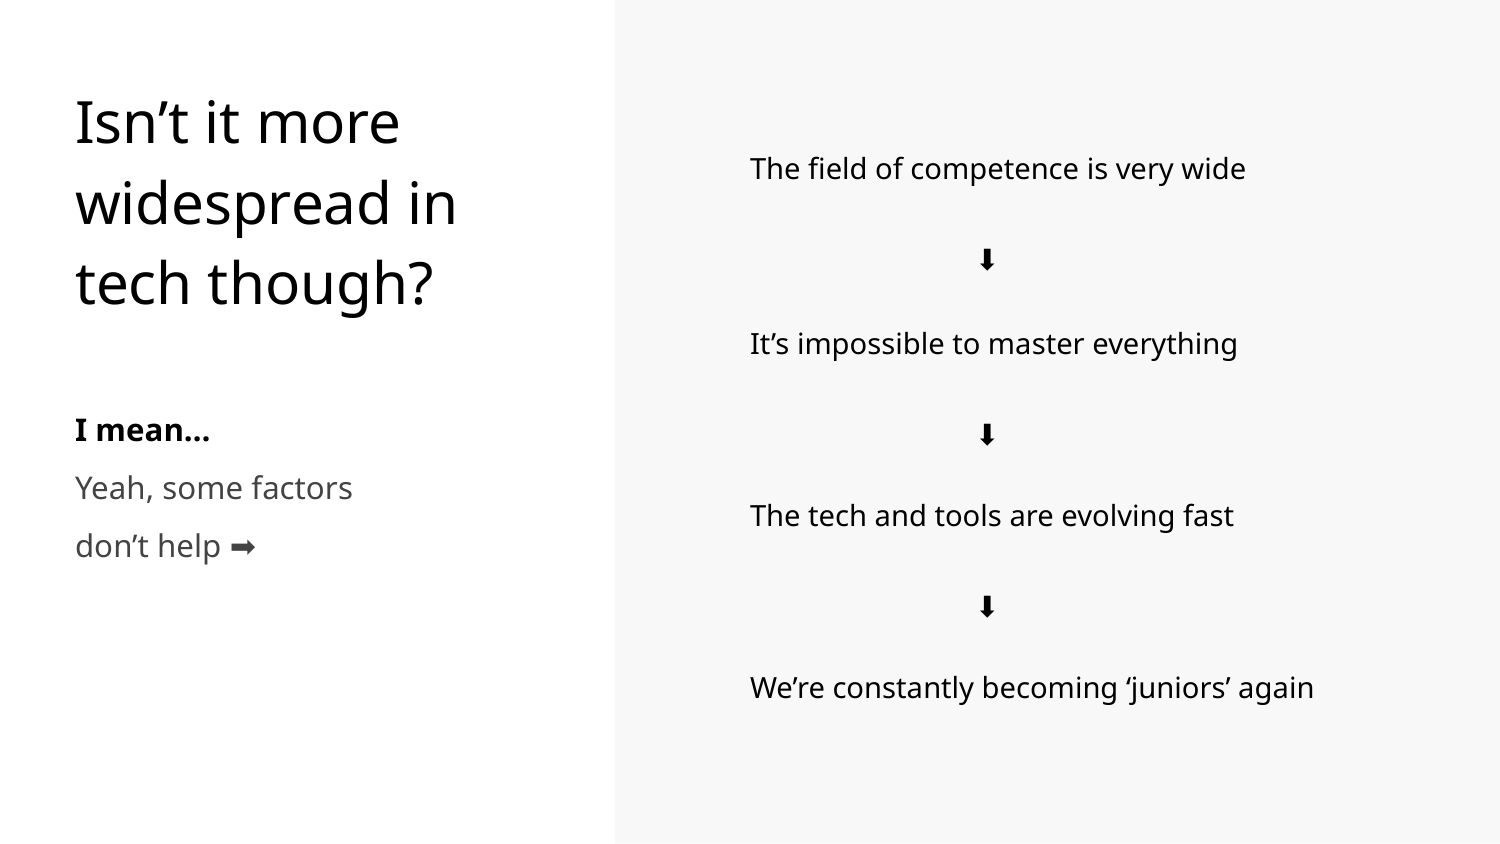

The field of competence is very wide
⬇️
It’s impossible to master everything
⬇️
The tech and tools are evolving fast
⬇️
We’re constantly becoming ‘juniors’ again
Isn’t it more widespread in tech though?
I mean…
Yeah, some factors
don’t help ➡️